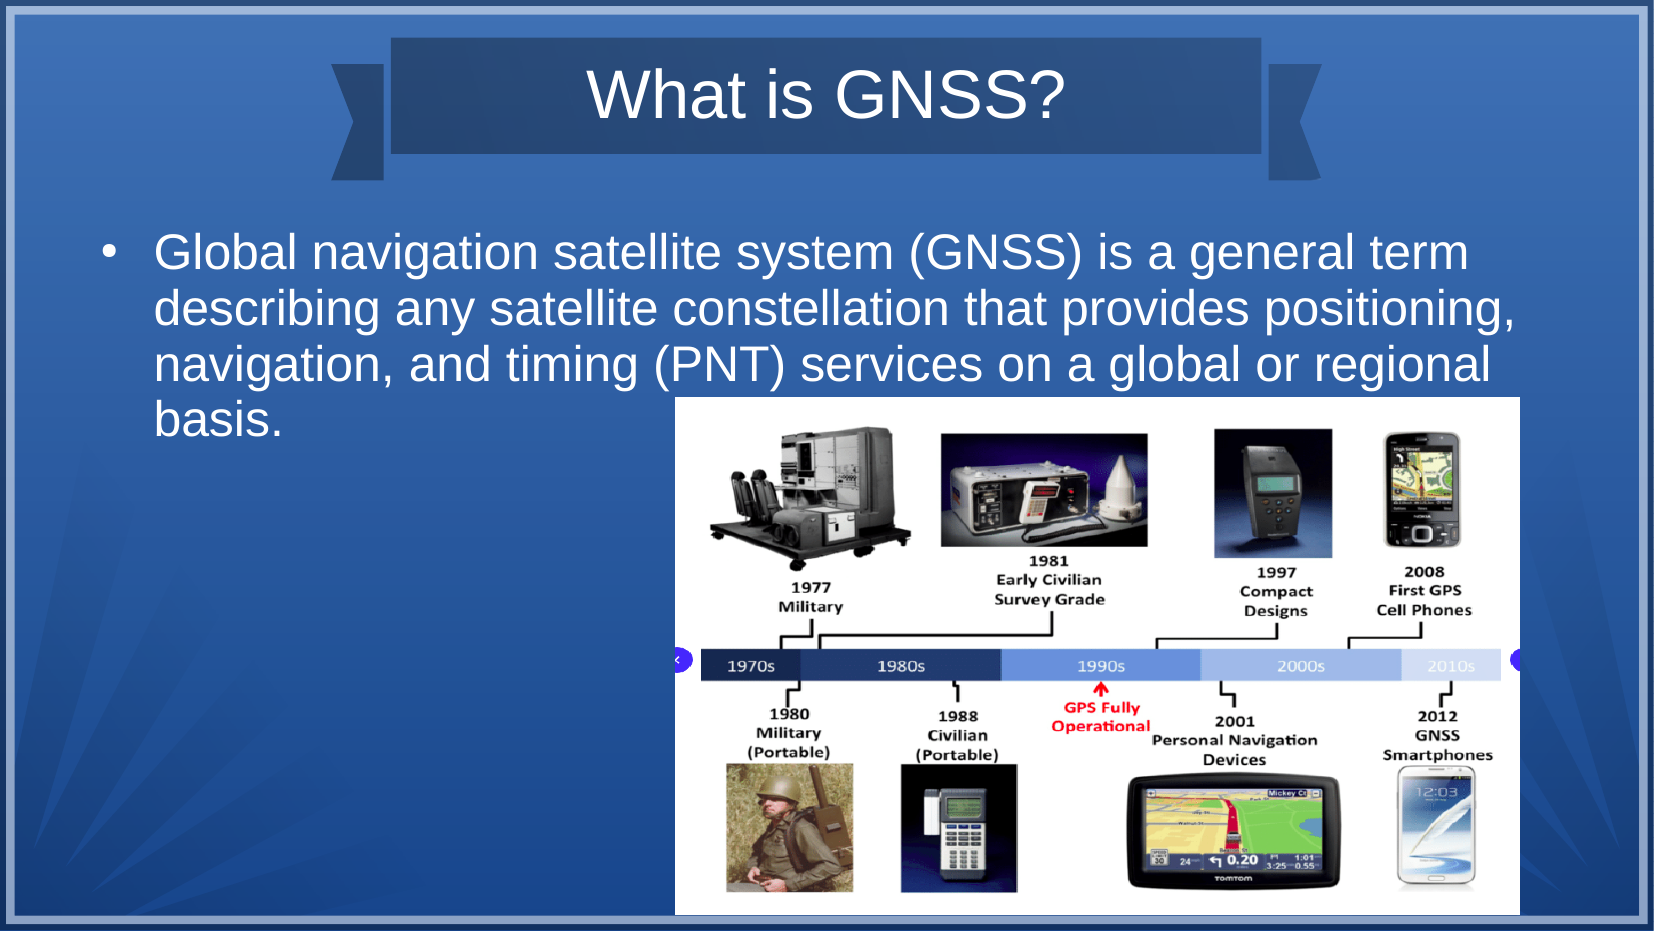

# What is GNSS?
Global navigation satellite system (GNSS) is a general term describing any satellite constellation that provides positioning, navigation, and timing (PNT) services on a global or regional basis.